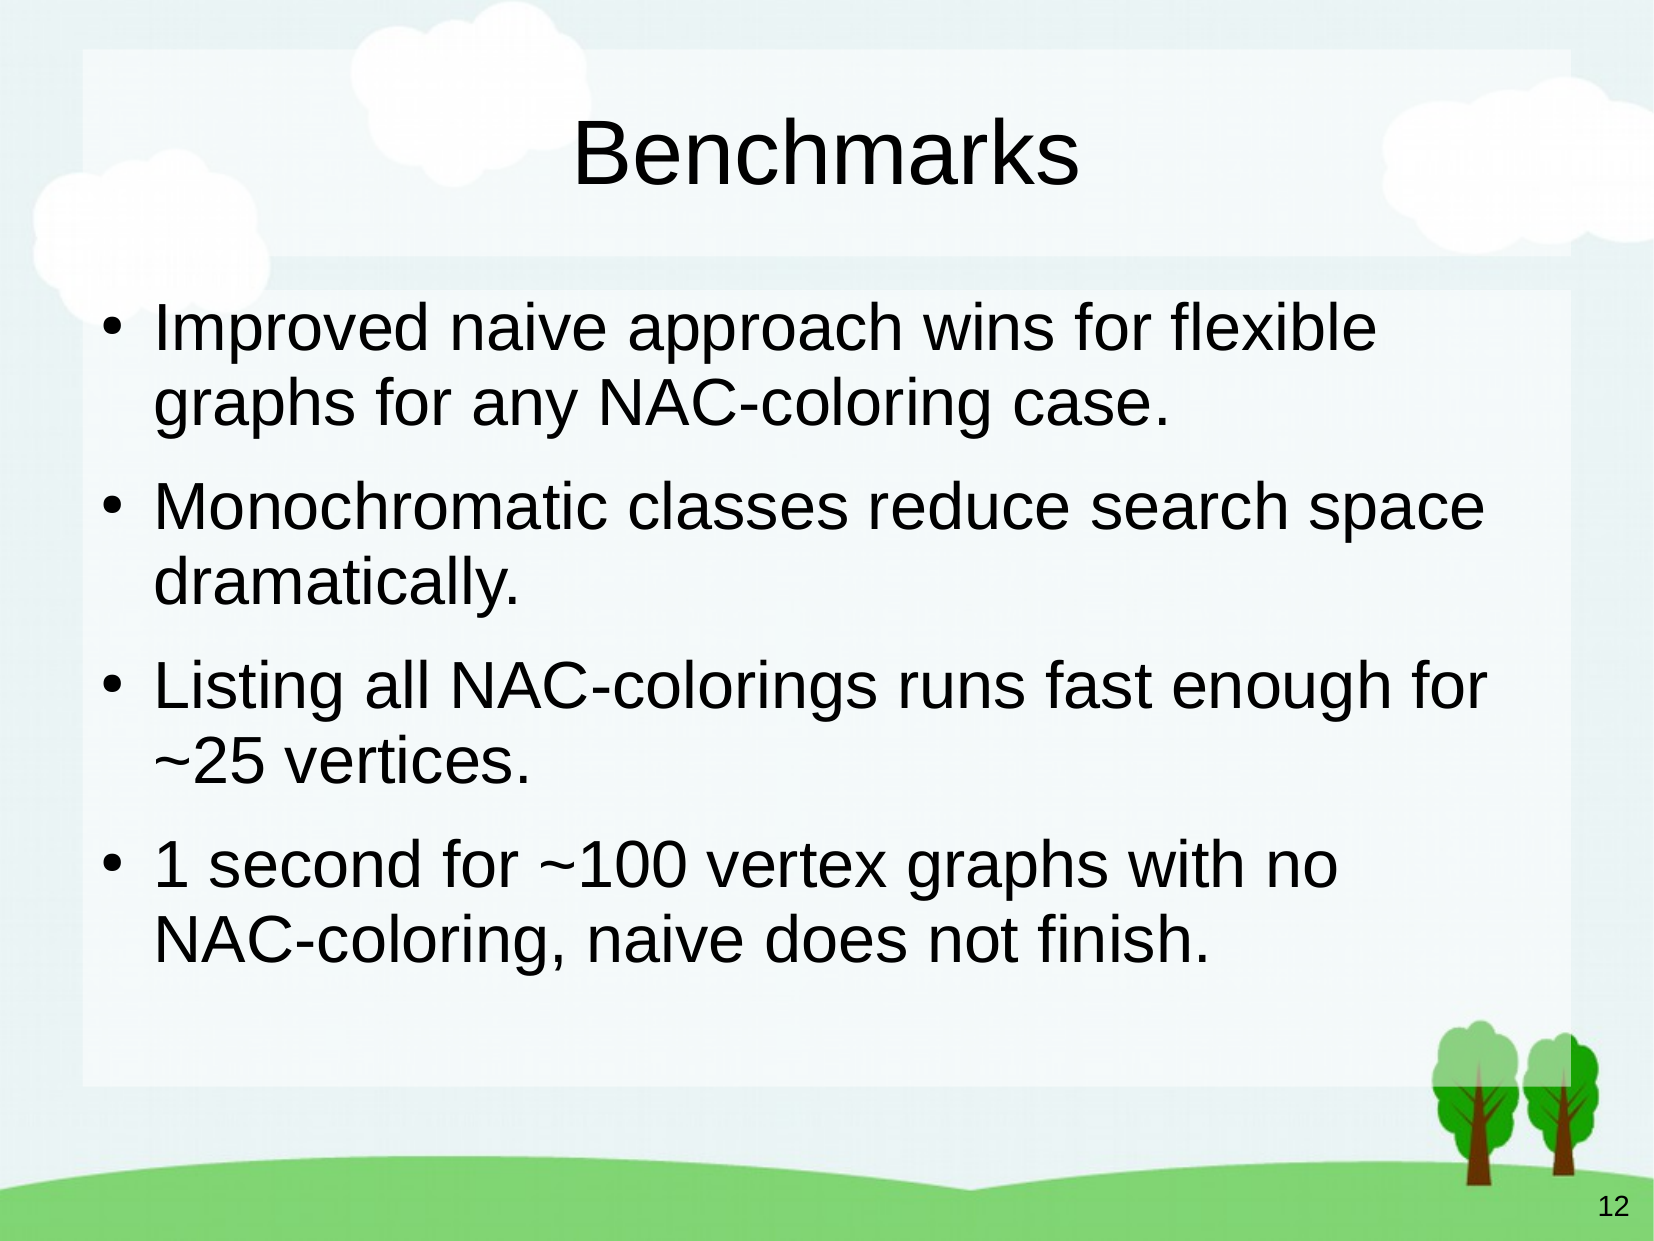

# Benchmarks
Improved naive approach wins for flexible graphs for any NAC-coloring case.
Monochromatic classes reduce search space dramatically.
Listing all NAC-colorings runs fast enough for ~25 vertices.
1 second for ~100 vertex graphs with no
NAC-coloring, naive does not finish.
12